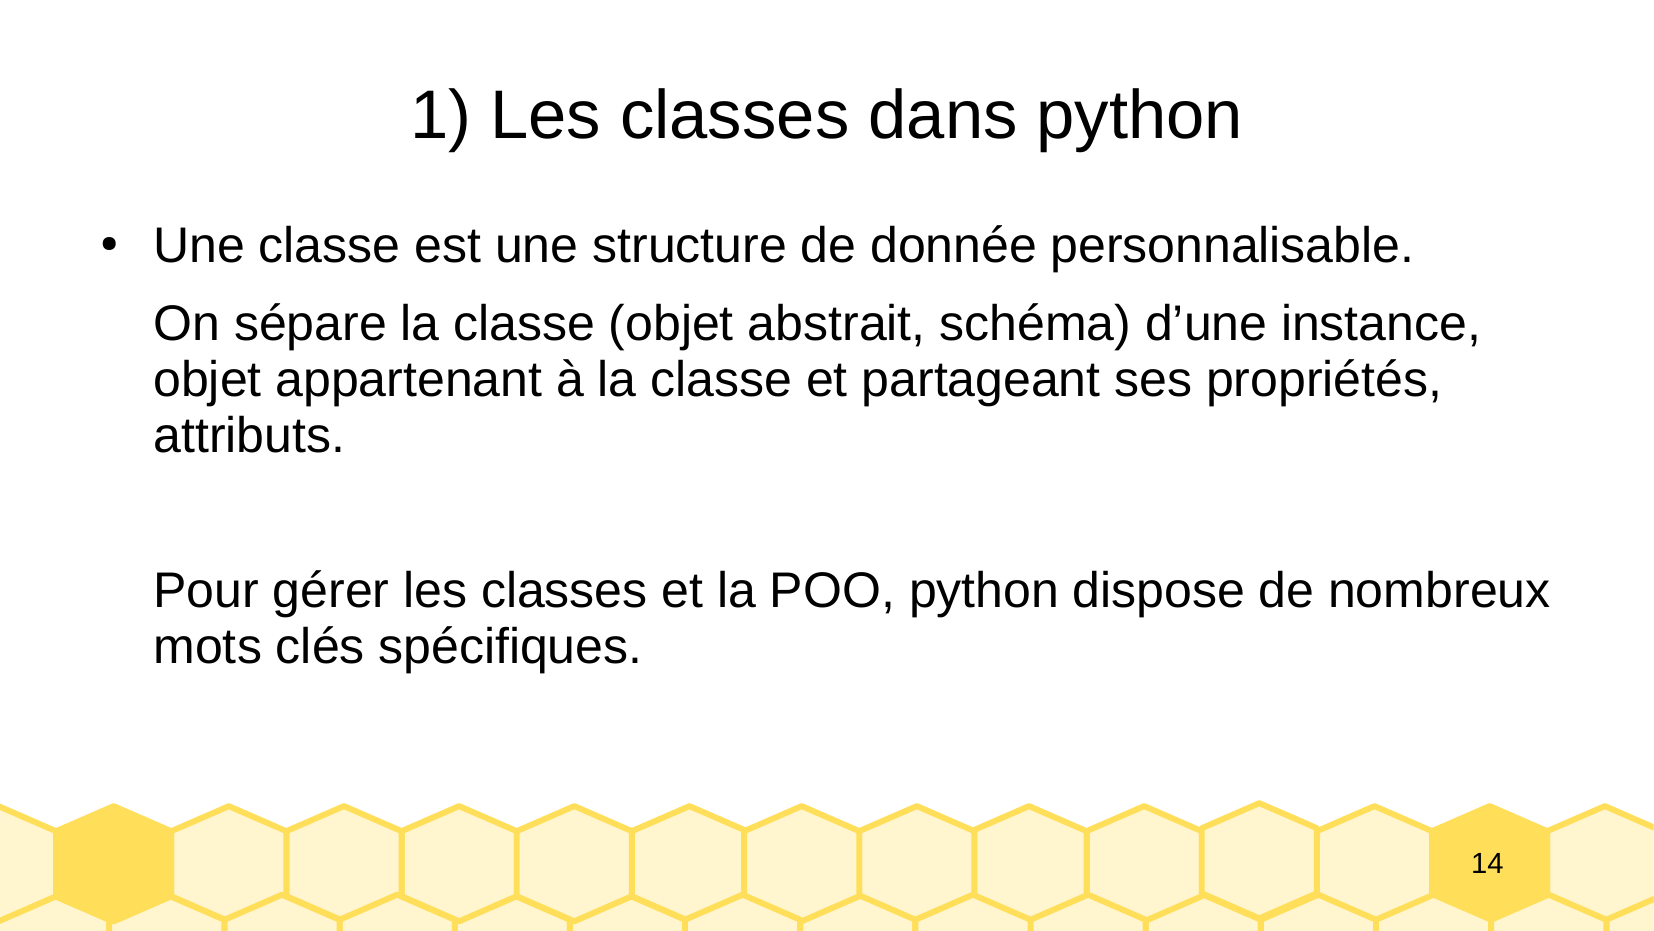

# 1) Les classes dans python
Une classe est une structure de donnée personnalisable.
On sépare la classe (objet abstrait, schéma) d’une instance, objet appartenant à la classe et partageant ses propriétés, attributs.
Pour gérer les classes et la POO, python dispose de nombreux mots clés spécifiques.